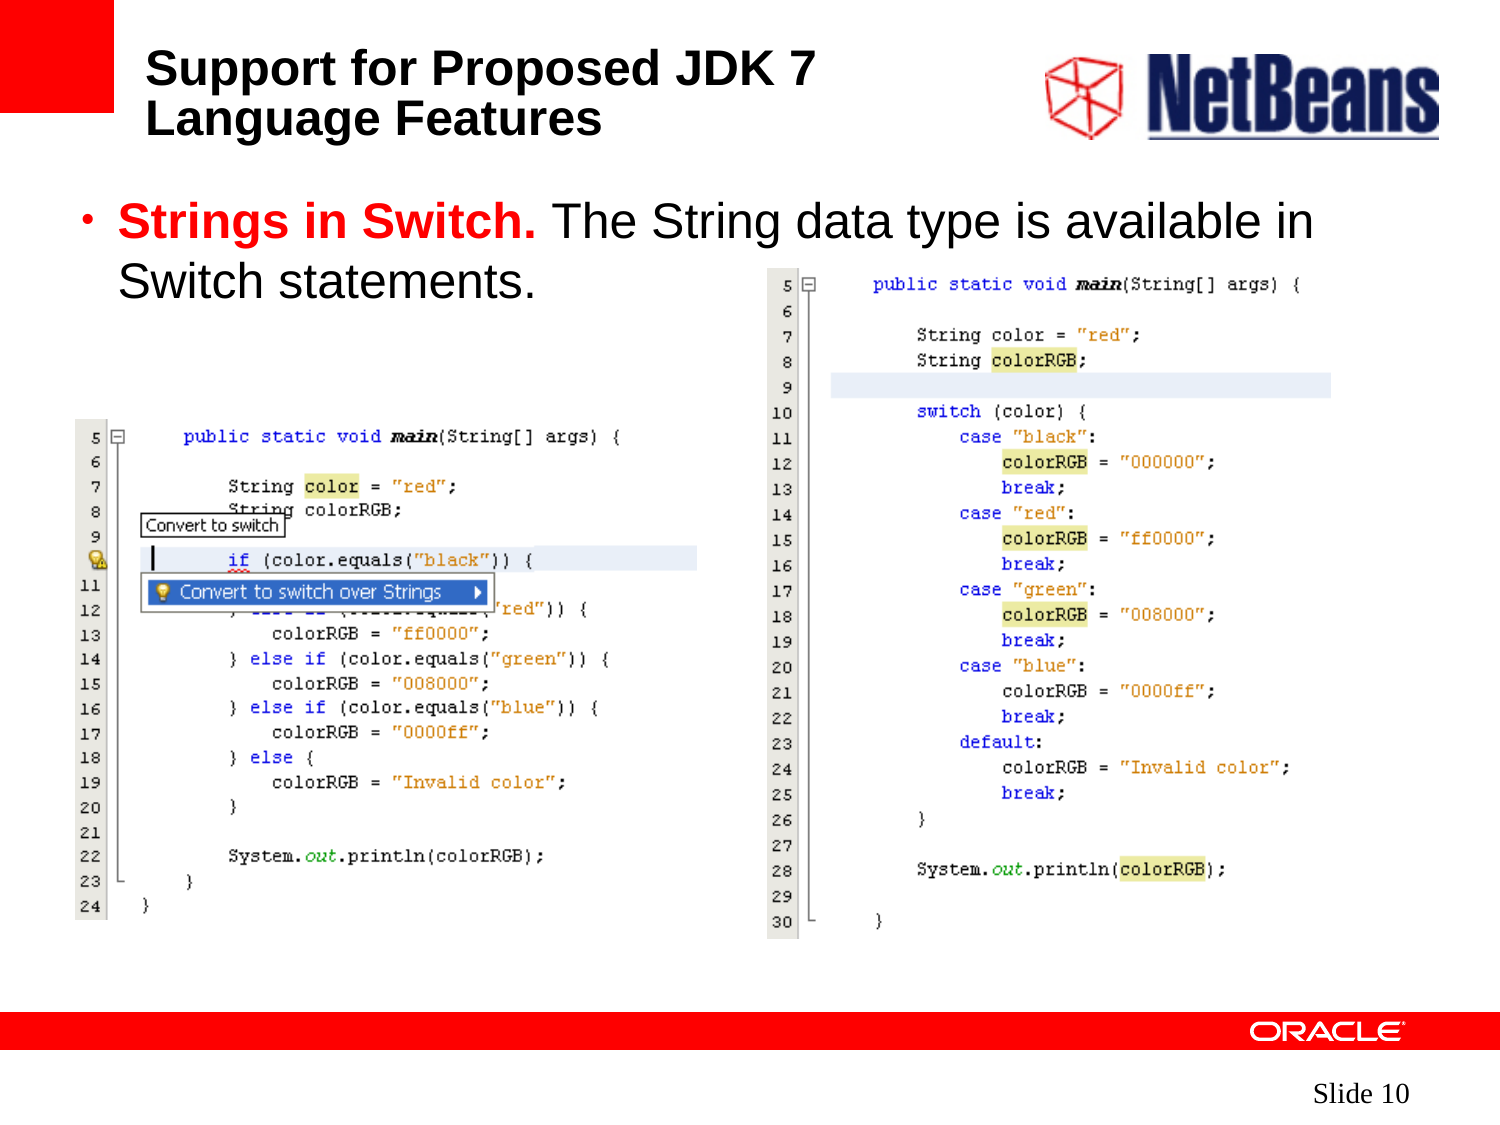

# Support for Proposed JDK 7 Language Features
Strings in Switch. The String data type is available in Switch statements.